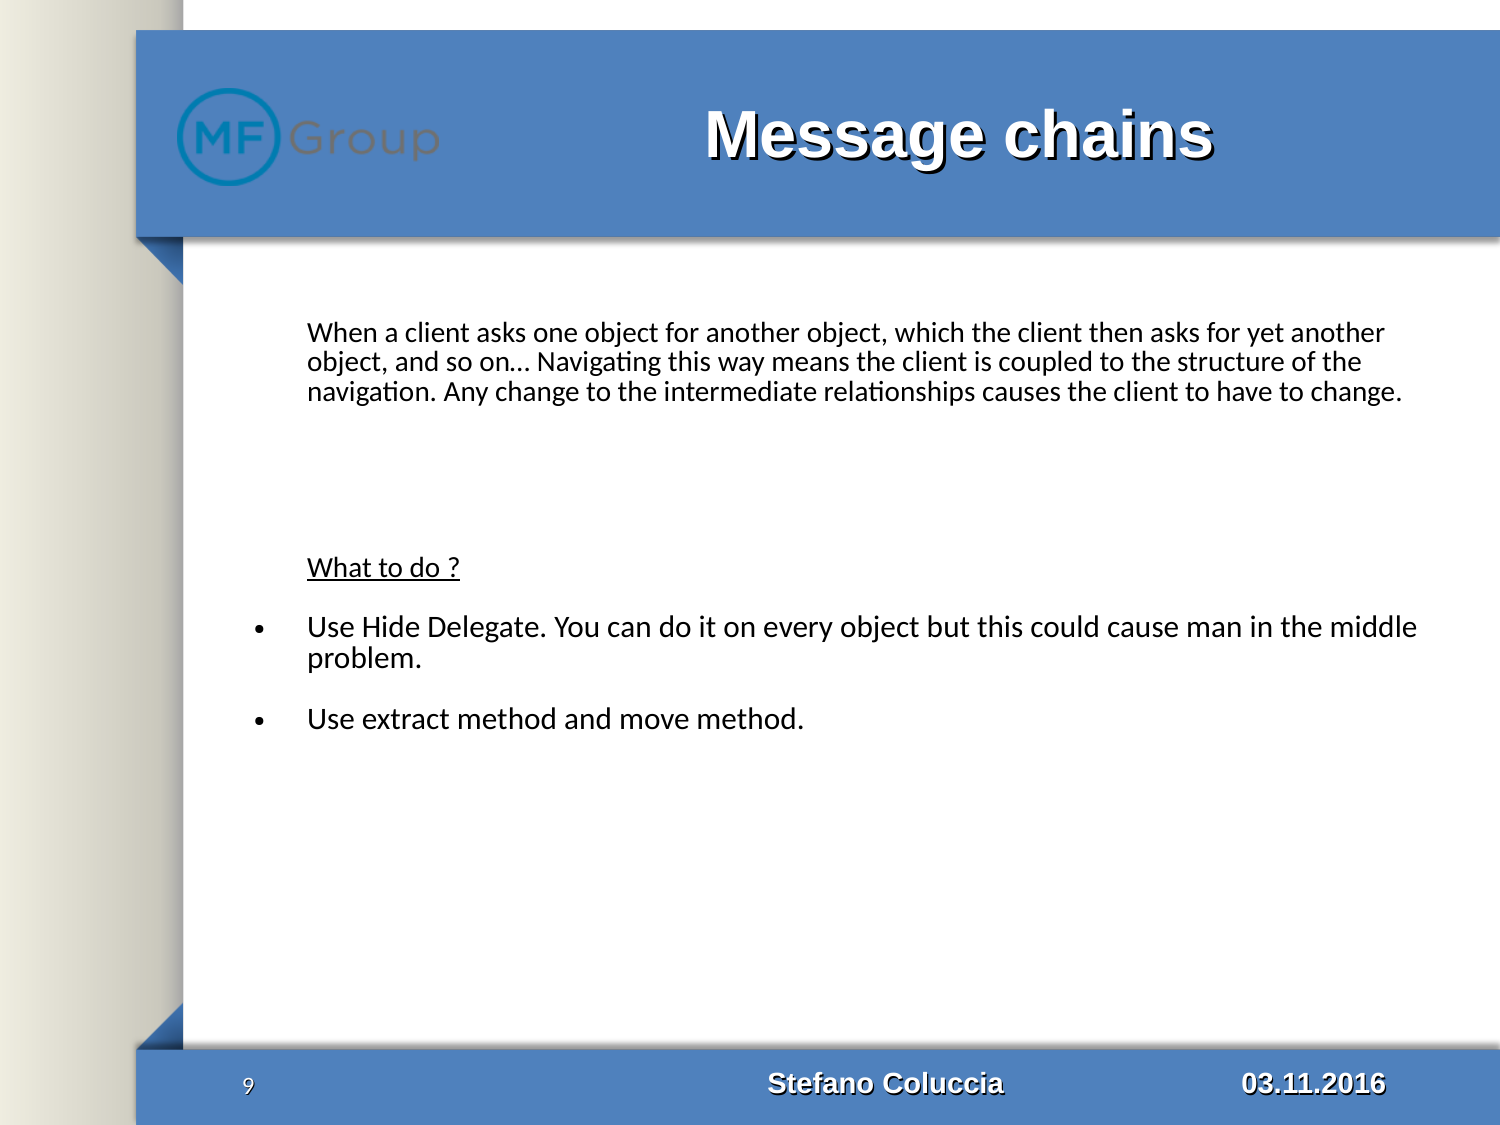

# Message chains
When a client asks one object for another object, which the client then asks for yet another object, and so on… Navigating this way means the client is coupled to the structure of the navigation. Any change to the intermediate relationships causes the client to have to change.
What to do ?
Use Hide Delegate. You can do it on every object but this could cause man in the middle problem.
Use extract method and move method.
9
Stefano Coluccia
03.11.2016